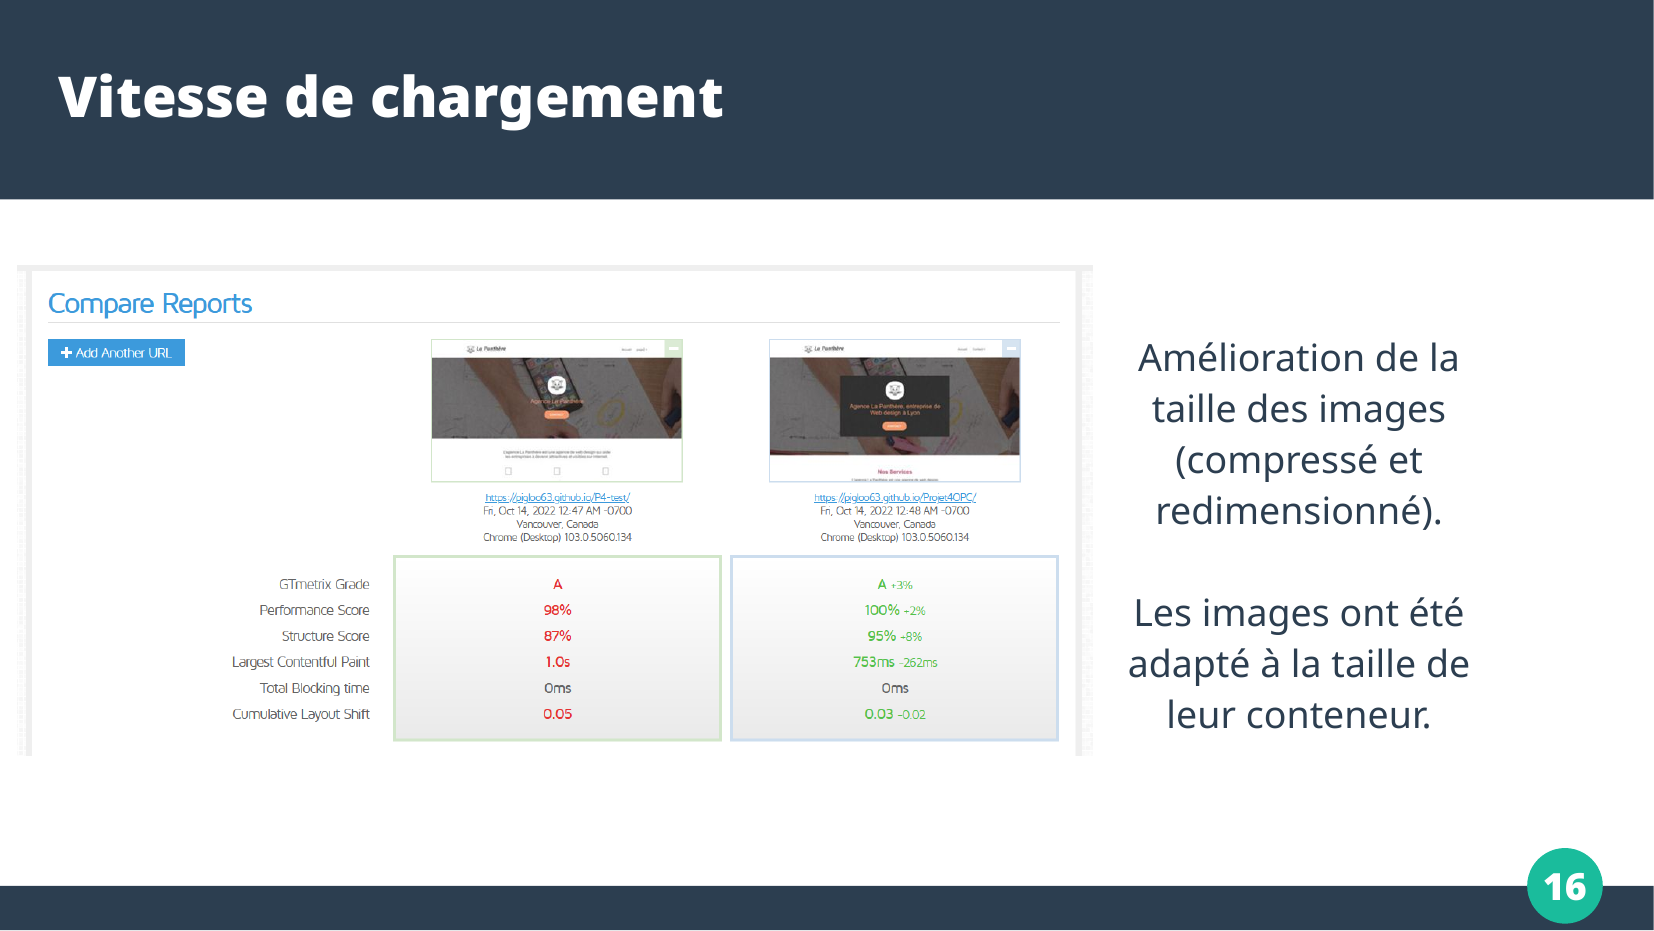

# Vitesse de chargement
Amélioration de la taille des images (compressé et redimensionné).
Les images ont été adapté à la taille de leur conteneur.